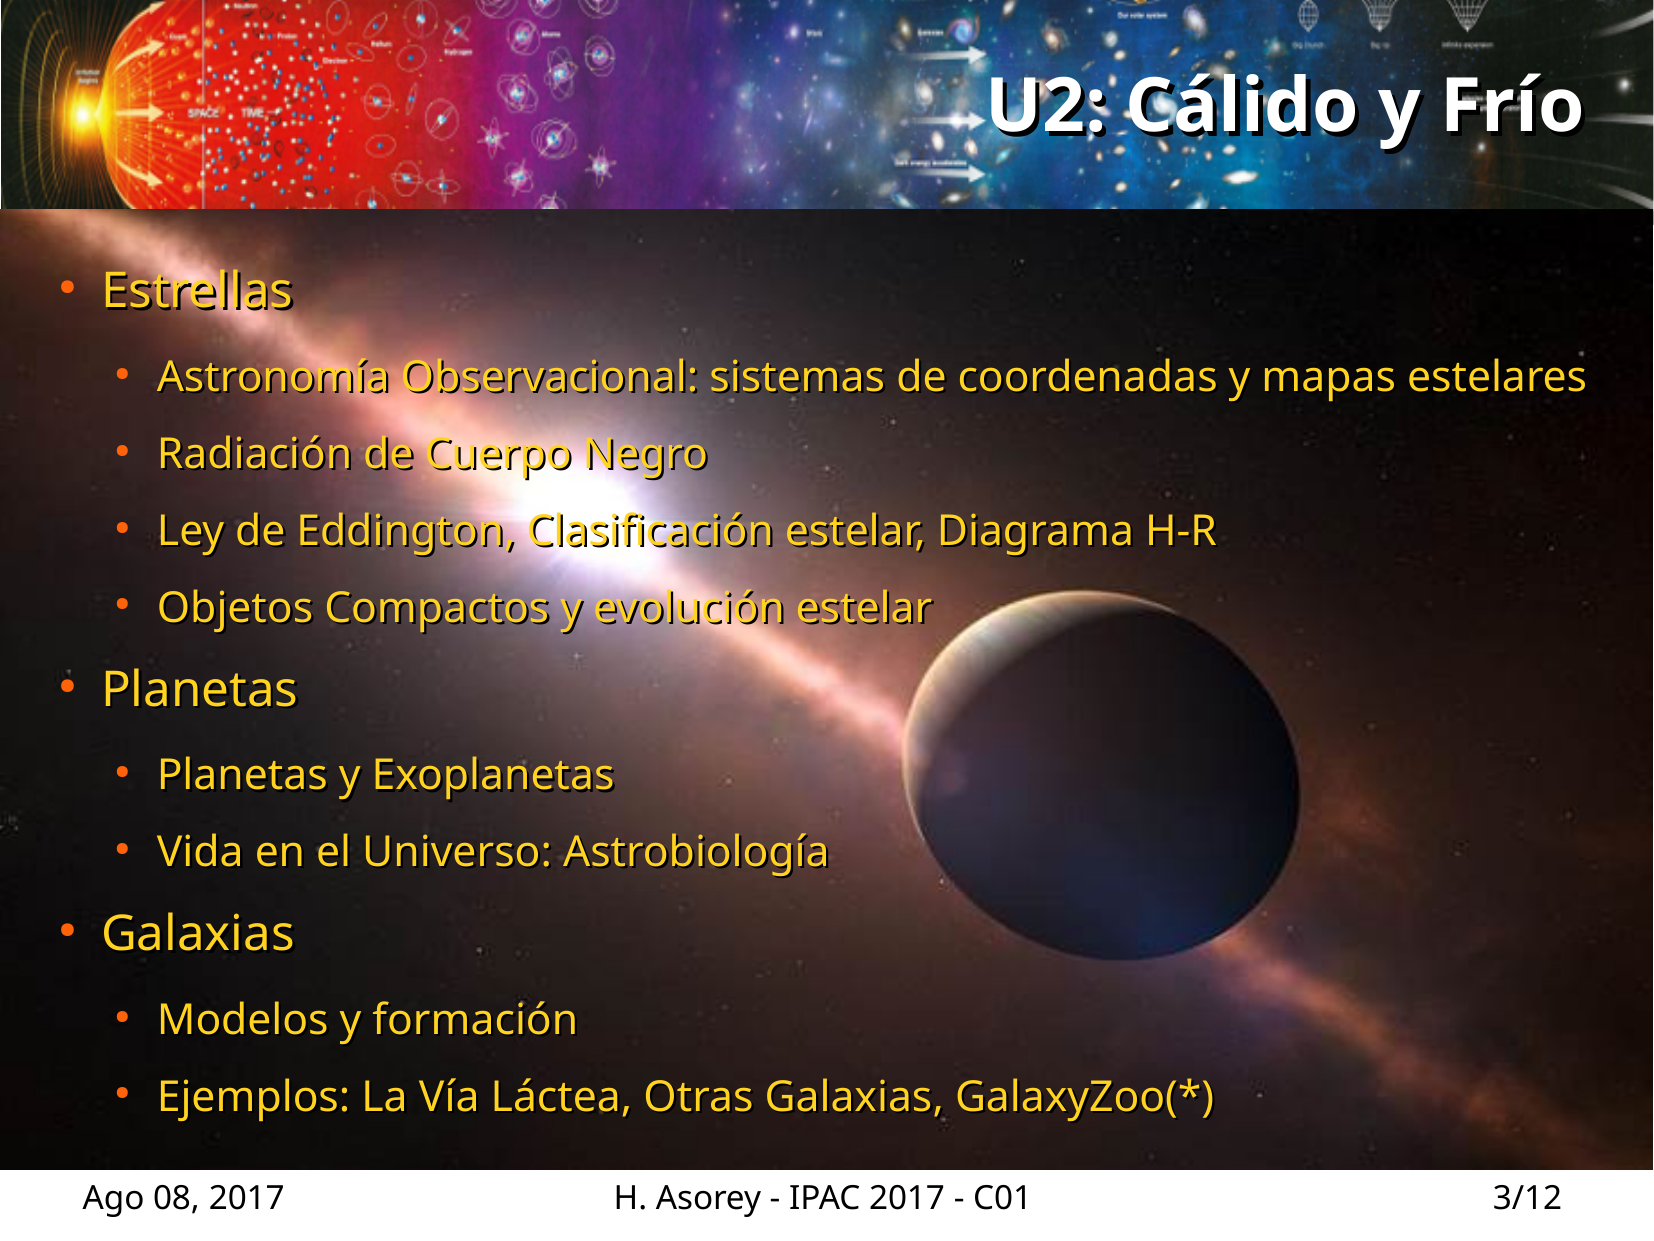

# U2: Cálido y Frío
Estrellas
Astronomía Observacional: sistemas de coordenadas y mapas estelares
Radiación de Cuerpo Negro
Ley de Eddington, Clasificación estelar, Diagrama H-R
Objetos Compactos y evolución estelar
Planetas
Planetas y Exoplanetas
Vida en el Universo: Astrobiología
Galaxias
Modelos y formación
Ejemplos: La Vía Láctea, Otras Galaxias, GalaxyZoo(*)
Ago 08, 2017
H. Asorey - IPAC 2017 - C01
3